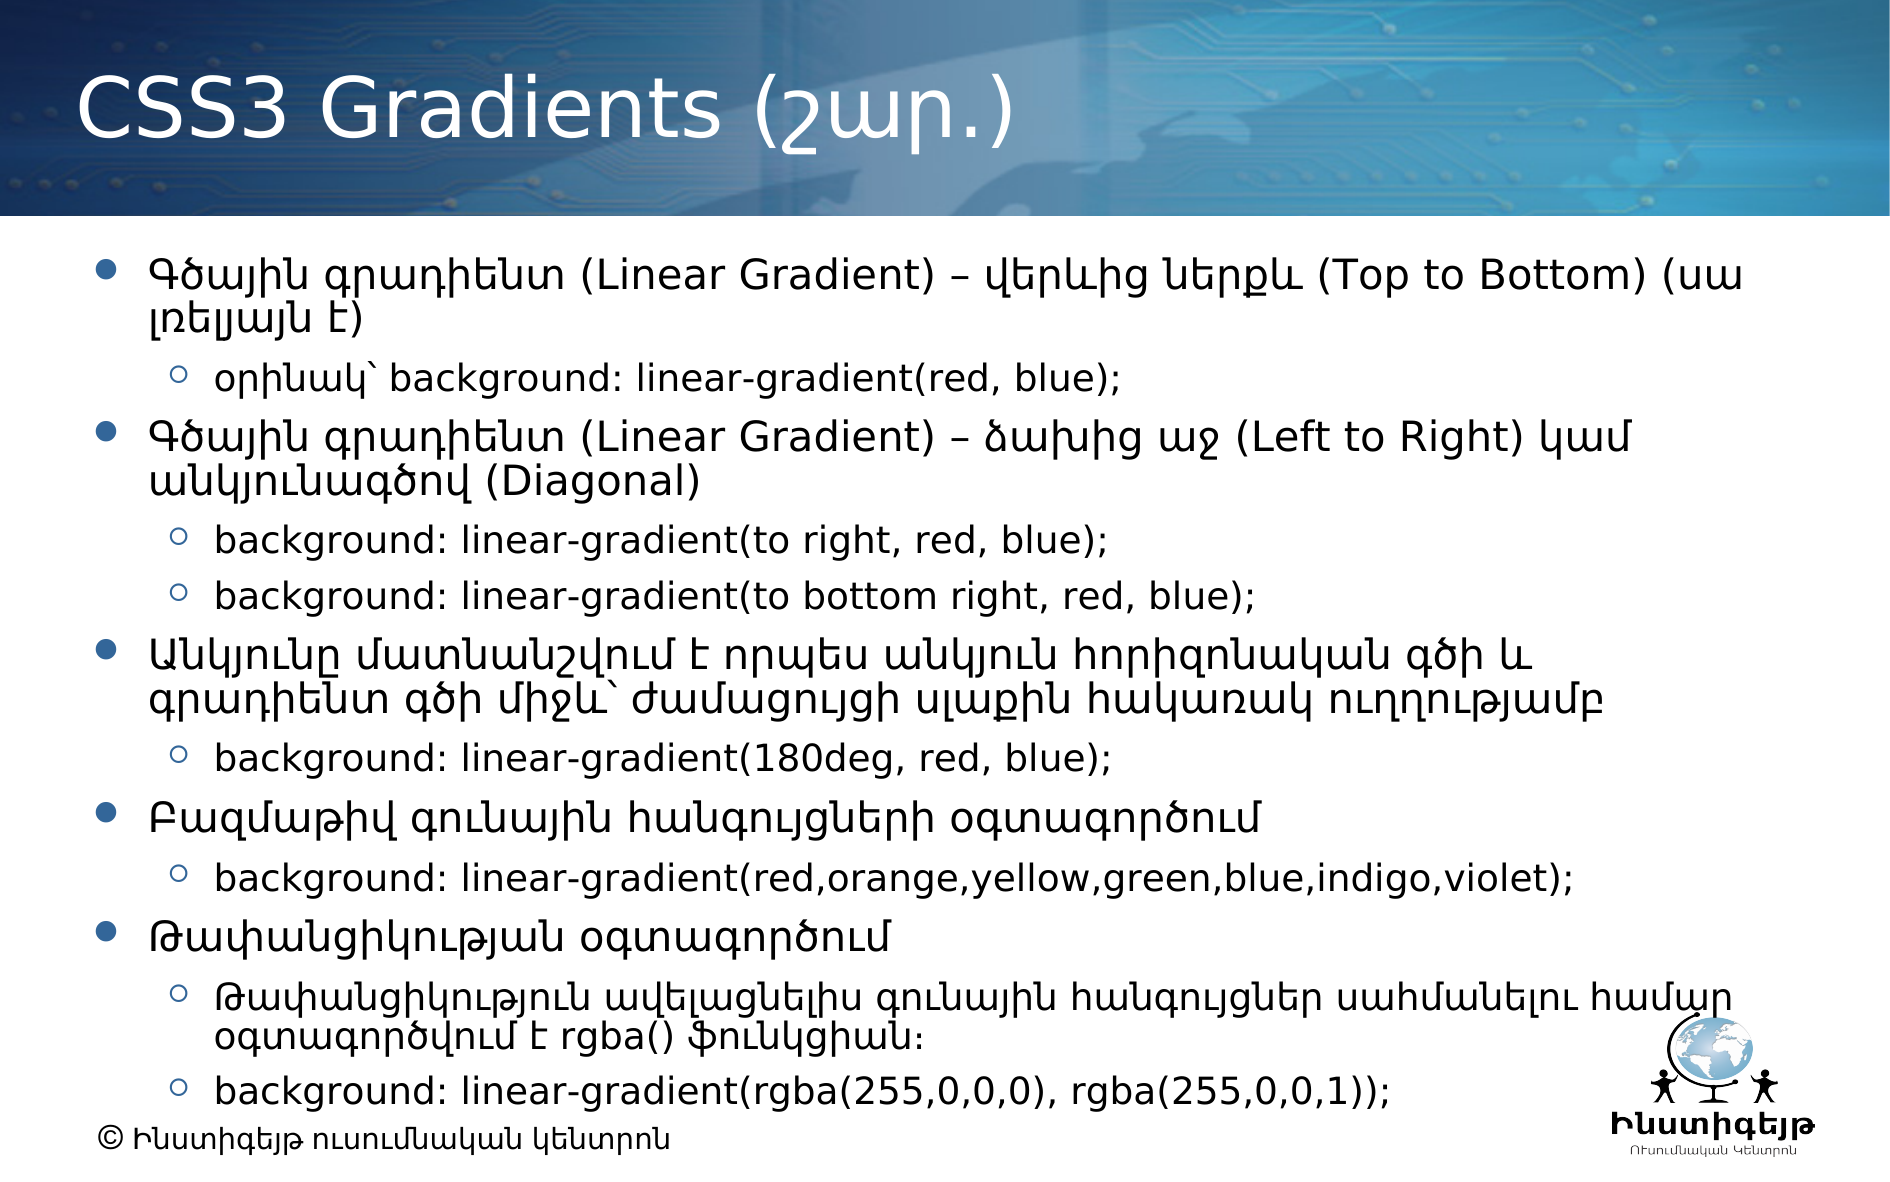

CSS3 Gradients (շար․)
# Գծային գրադիենտ (Linear Gradient) – վերևից ներքև (Top to Bottom) (սա լռելյայն է)
օրինակ՝ background: linear-gradient(red, blue);
Գծային գրադիենտ (Linear Gradient) – ձախից աջ (Left to Right) կամ անկյունագծով (Diagonal)
background: linear-gradient(to right, red, blue);
background: linear-gradient(to bottom right, red, blue);
Անկյունը մատնանշվում է որպես անկյուն հորիզոնական գծի և գրադիենտ գծի միջև՝ ժամացույցի սլաքին հակառակ ուղղությամբ
background: linear-gradient(180deg, red, blue);
Բազմաթիվ գունային հանգույցների օգտագործում
background: linear-gradient(red,orange,yellow,green,blue,indigo,violet);
Թափանցիկության օգտագործում
Թափանցիկություն ավելացնելիս գունային հանգույցներ սահմանելու համար օգտագործվում է rgba() ֆունկցիան։
background: linear-gradient(rgba(255,0,0,0), rgba(255,0,0,1));